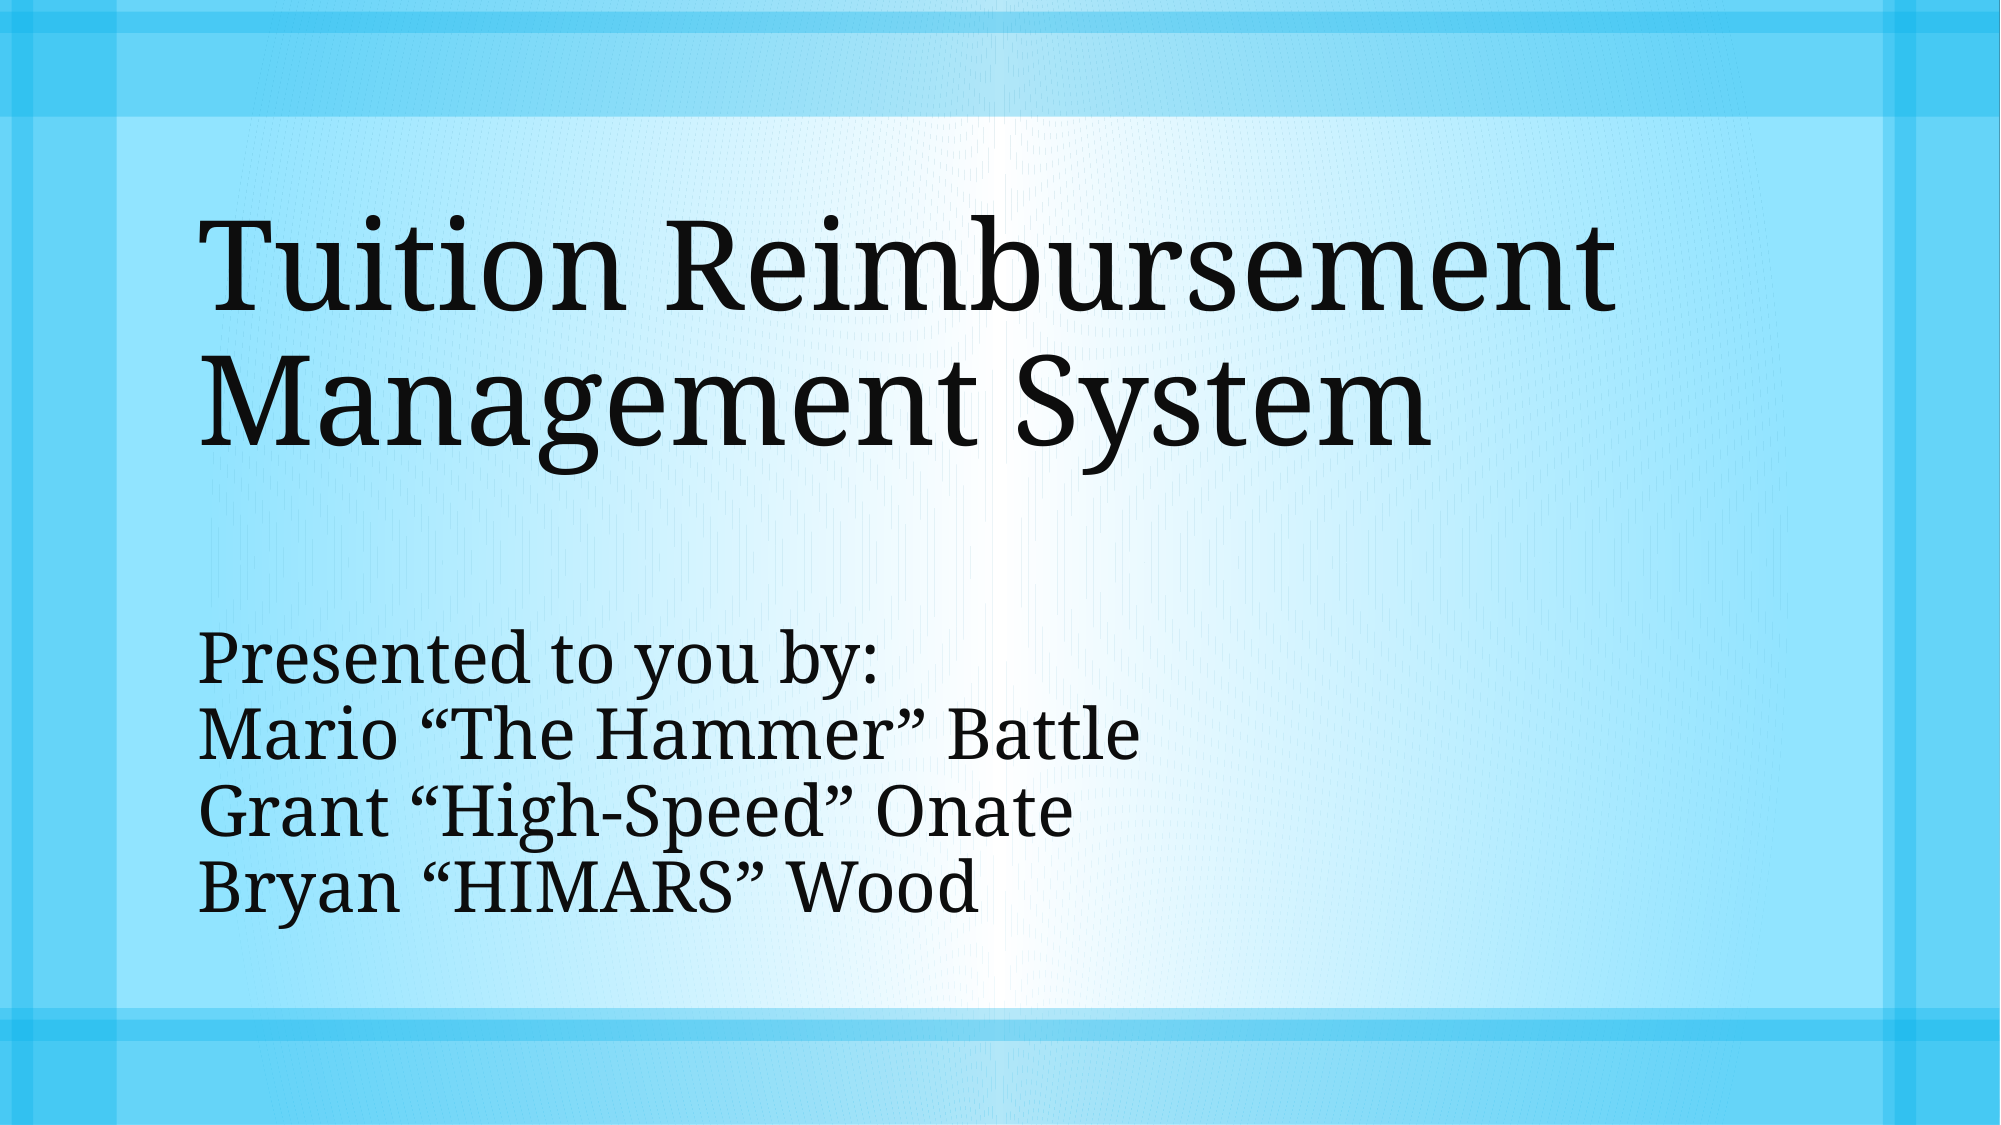

# Tuition Reimbursement Management System
Presented to you by:
Mario “The Hammer” Battle
Grant “High-Speed” Onate
Bryan “HIMARS” Wood